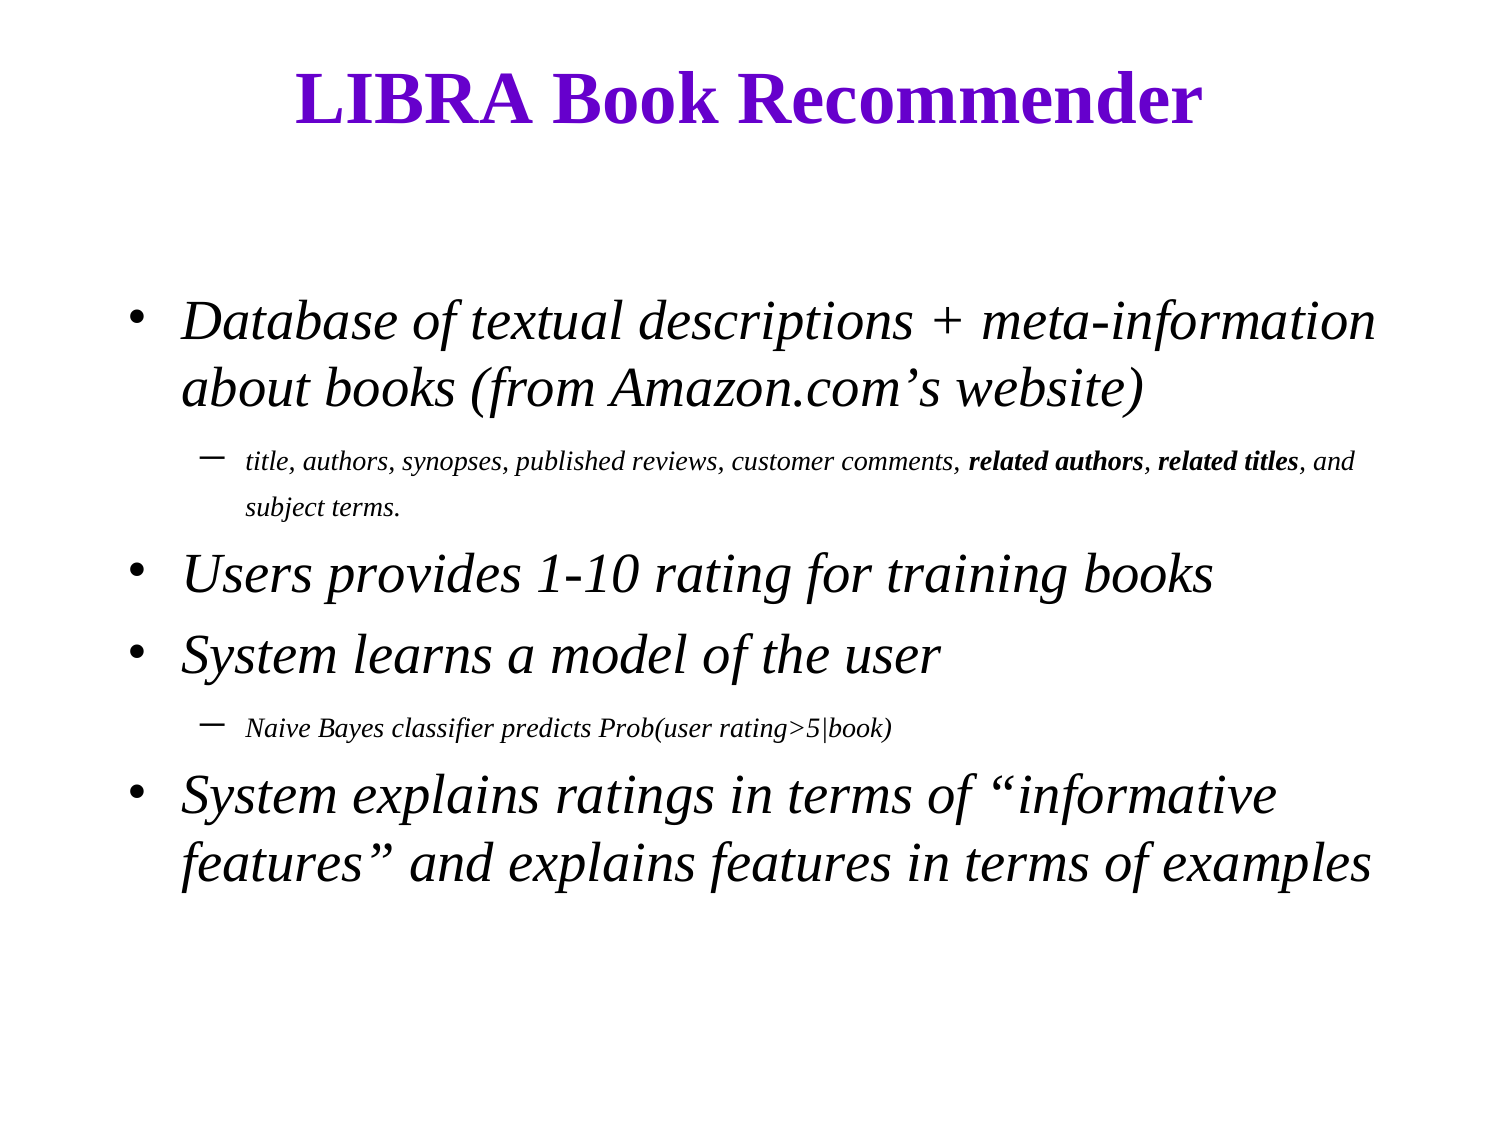

# LIBRA Book Recommender
Database of textual descriptions + meta-information about books (from Amazon.com’s website)
title, authors, synopses, published reviews, customer comments, related authors, related titles, and subject terms.
Users provides 1-10 rating for training books
System learns a model of the user
Naive Bayes classifier predicts Prob(user rating>5|book)
System explains ratings in terms of “informative features” and explains features in terms of examples